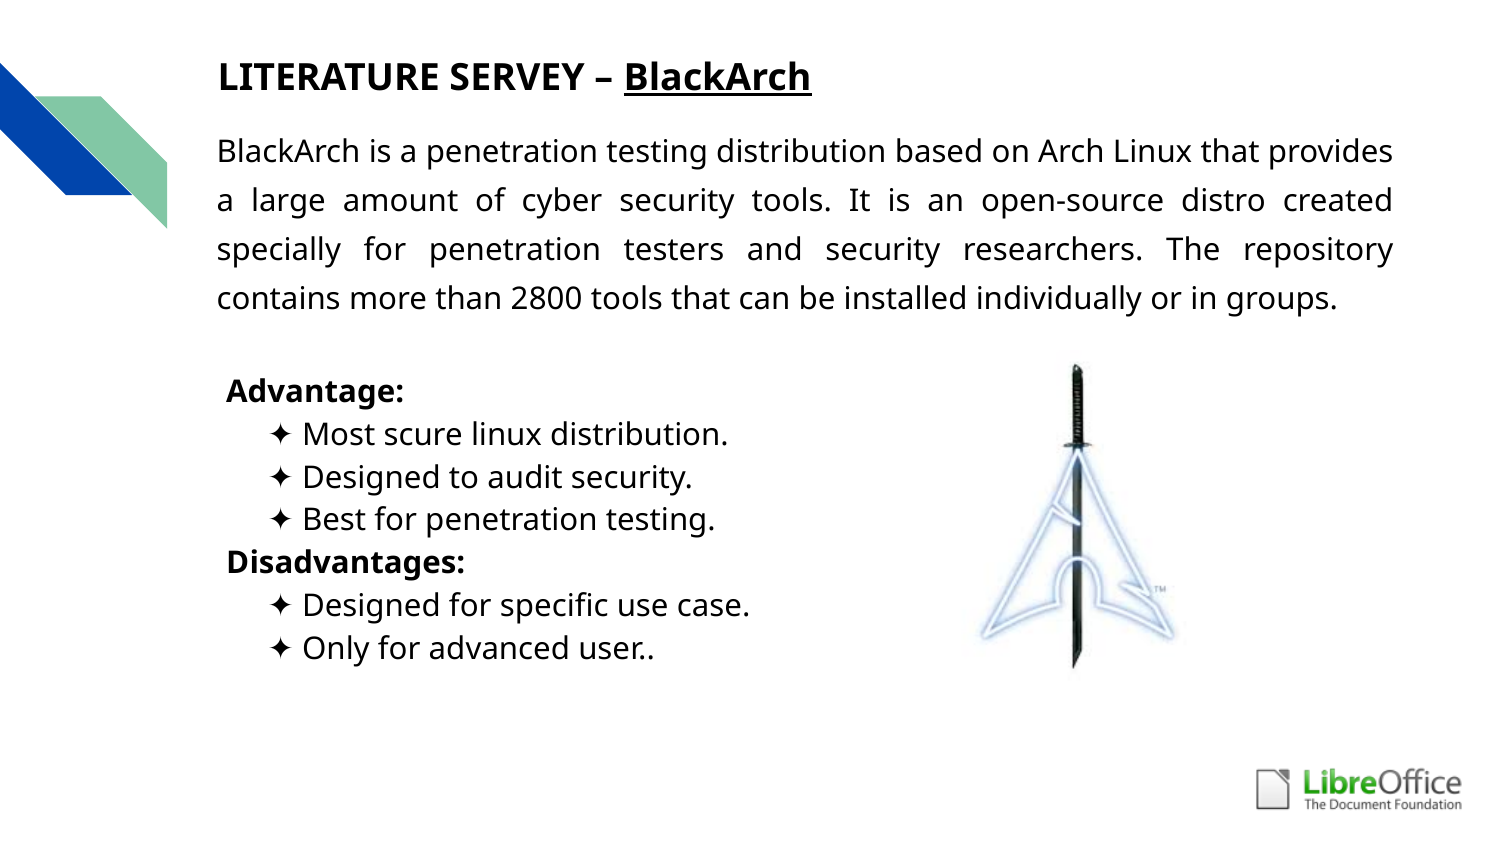

LITERATURE SERVEY – BlackArch
BlackArch is a penetration testing distribution based on Arch Linux that provides a large amount of cyber security tools. It is an open-source distro created specially for penetration testers and security researchers. The repository contains more than 2800 tools that can be installed individually or in groups.
Advantage:
 ✦ Most scure linux distribution.
 ✦ Designed to audit security.
 ✦ Best for penetration testing.
Disadvantages:
 ✦ Designed for specific use case.
 ✦ Only for advanced user..